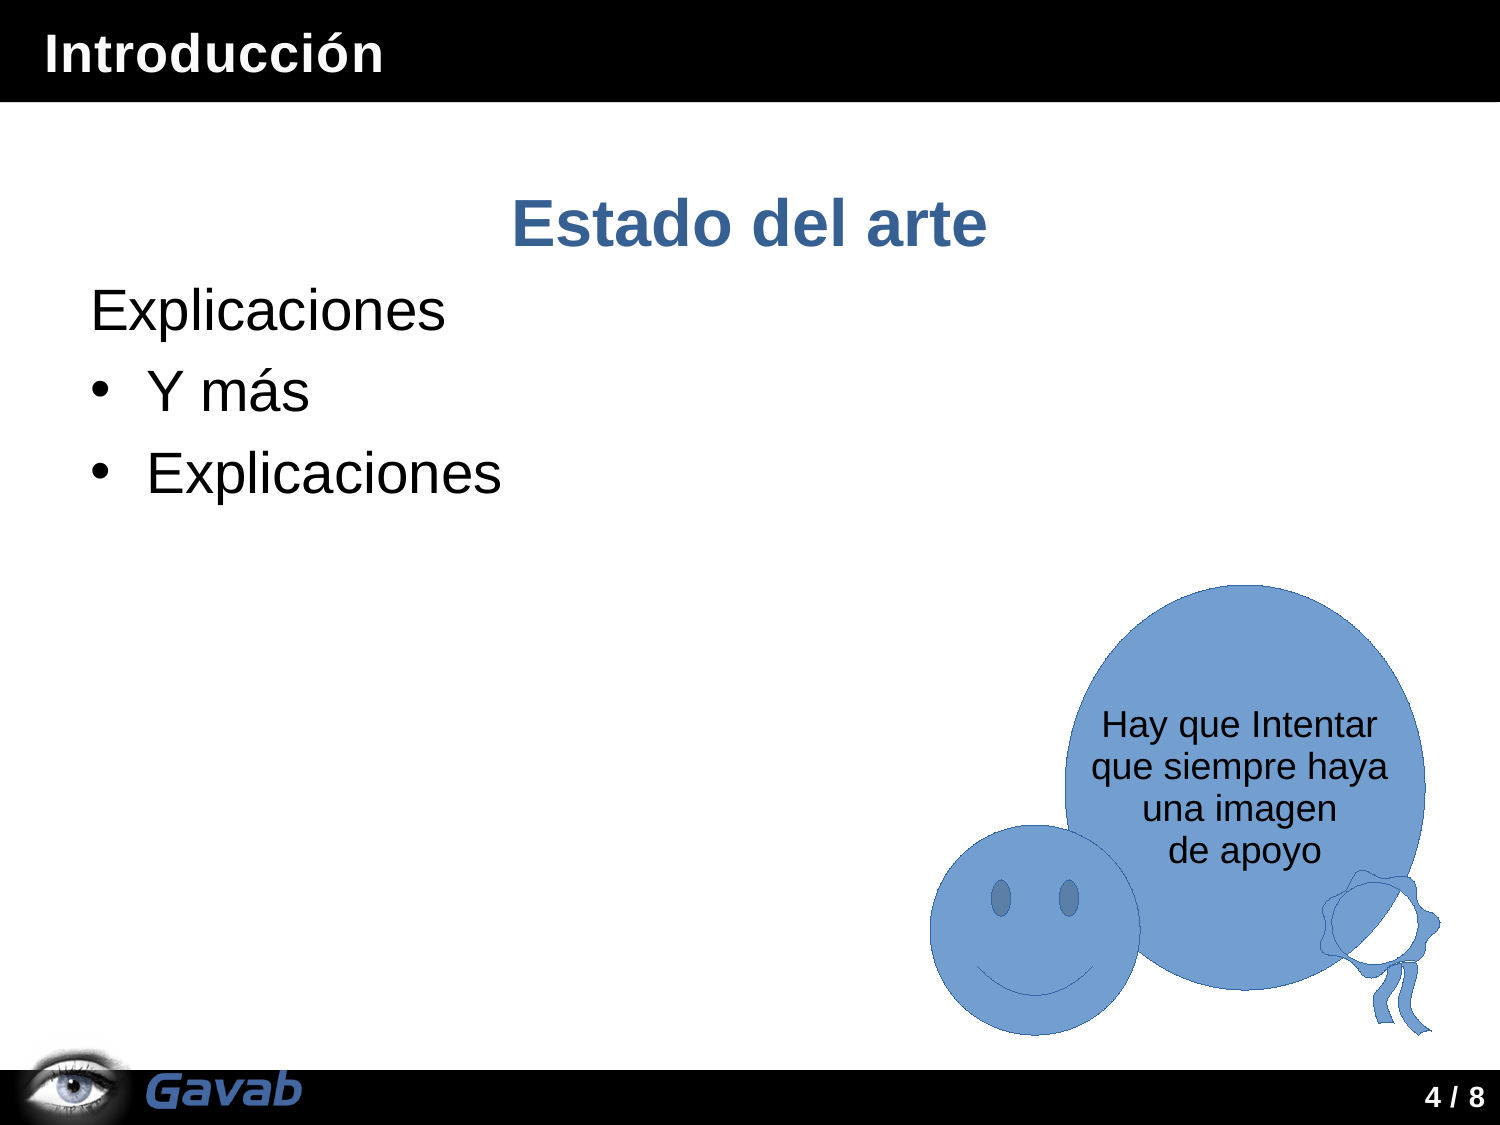

# Introducción
Estado del arte
Explicaciones
Y más
Explicaciones
Hay que Intentar
que siempre haya
una imagen
de apoyo